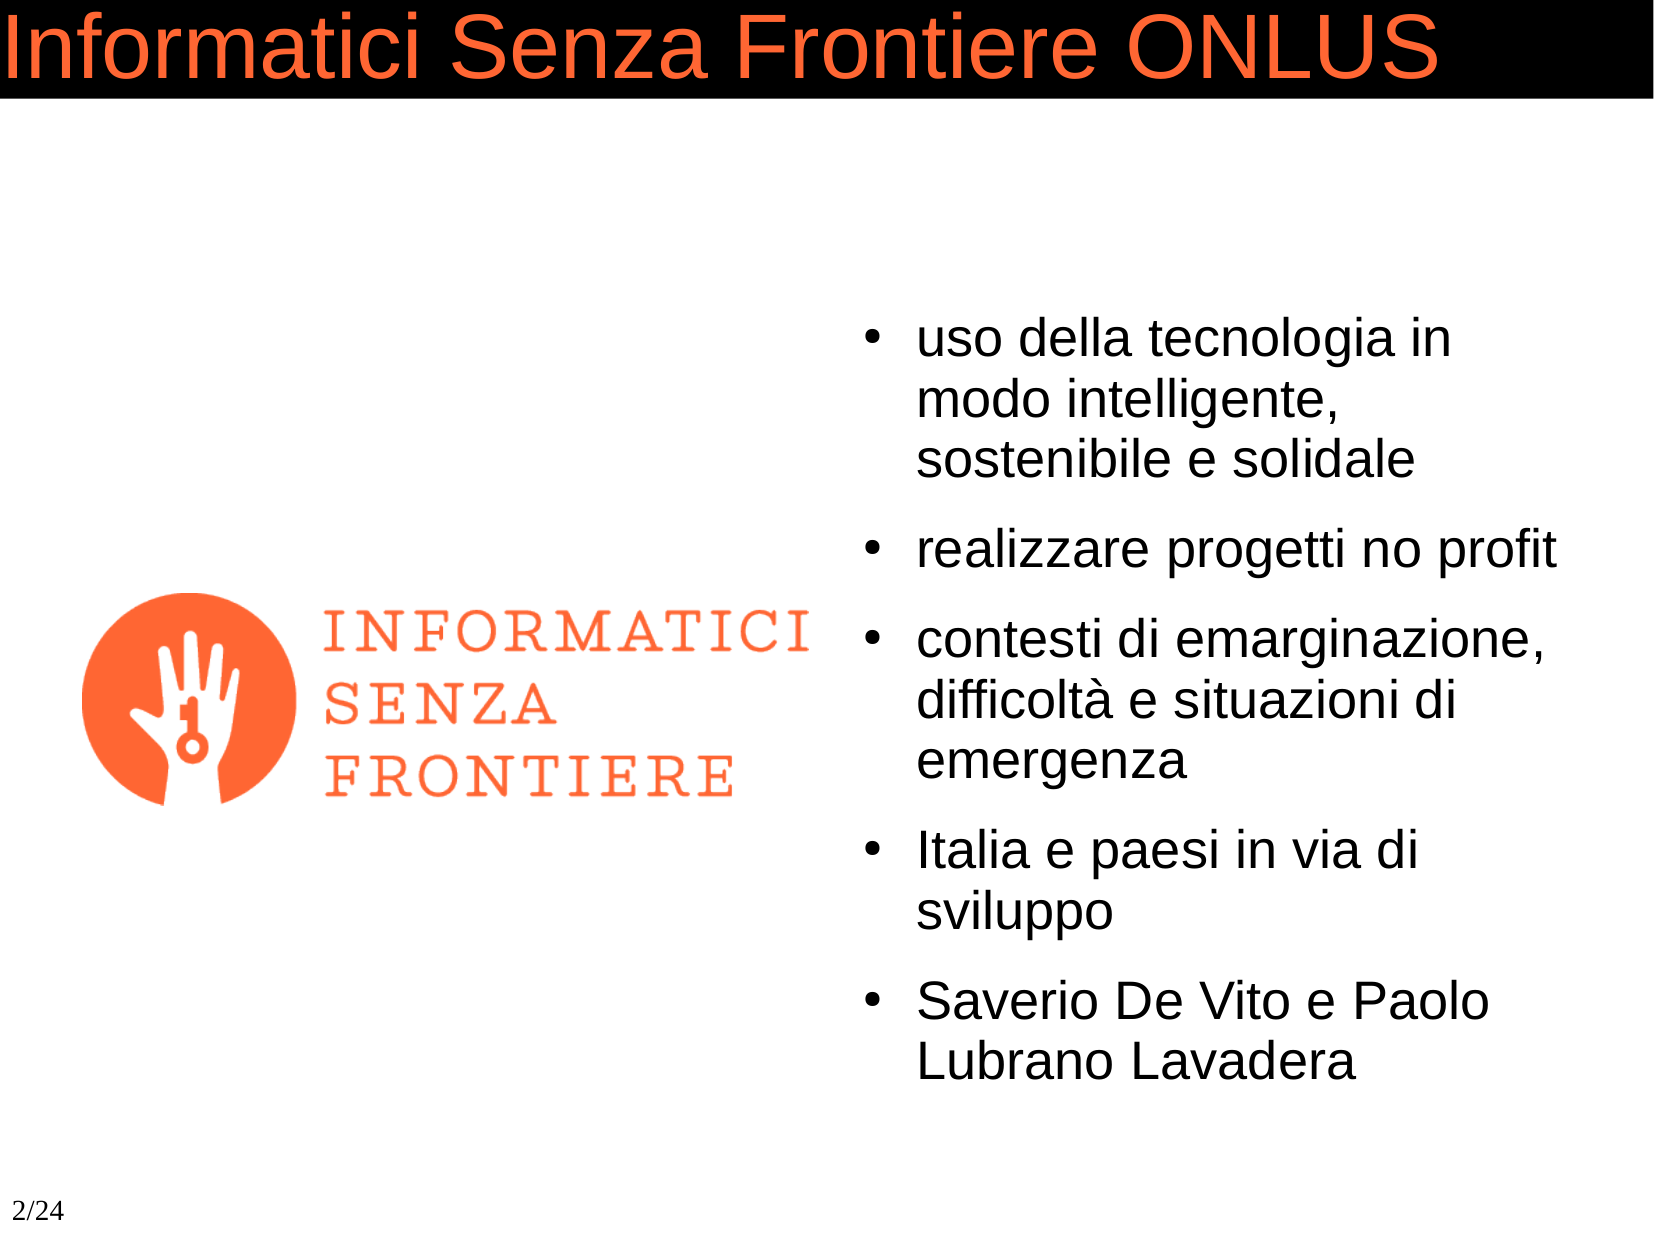

# Informatici Senza Frontiere ONLUS
uso della tecnologia in modo intelligente, sostenibile e solidale
realizzare progetti no profit
contesti di emarginazione, difficoltà e situazioni di emergenza
Italia e paesi in via di sviluppo
Saverio De Vito e Paolo Lubrano Lavadera
2